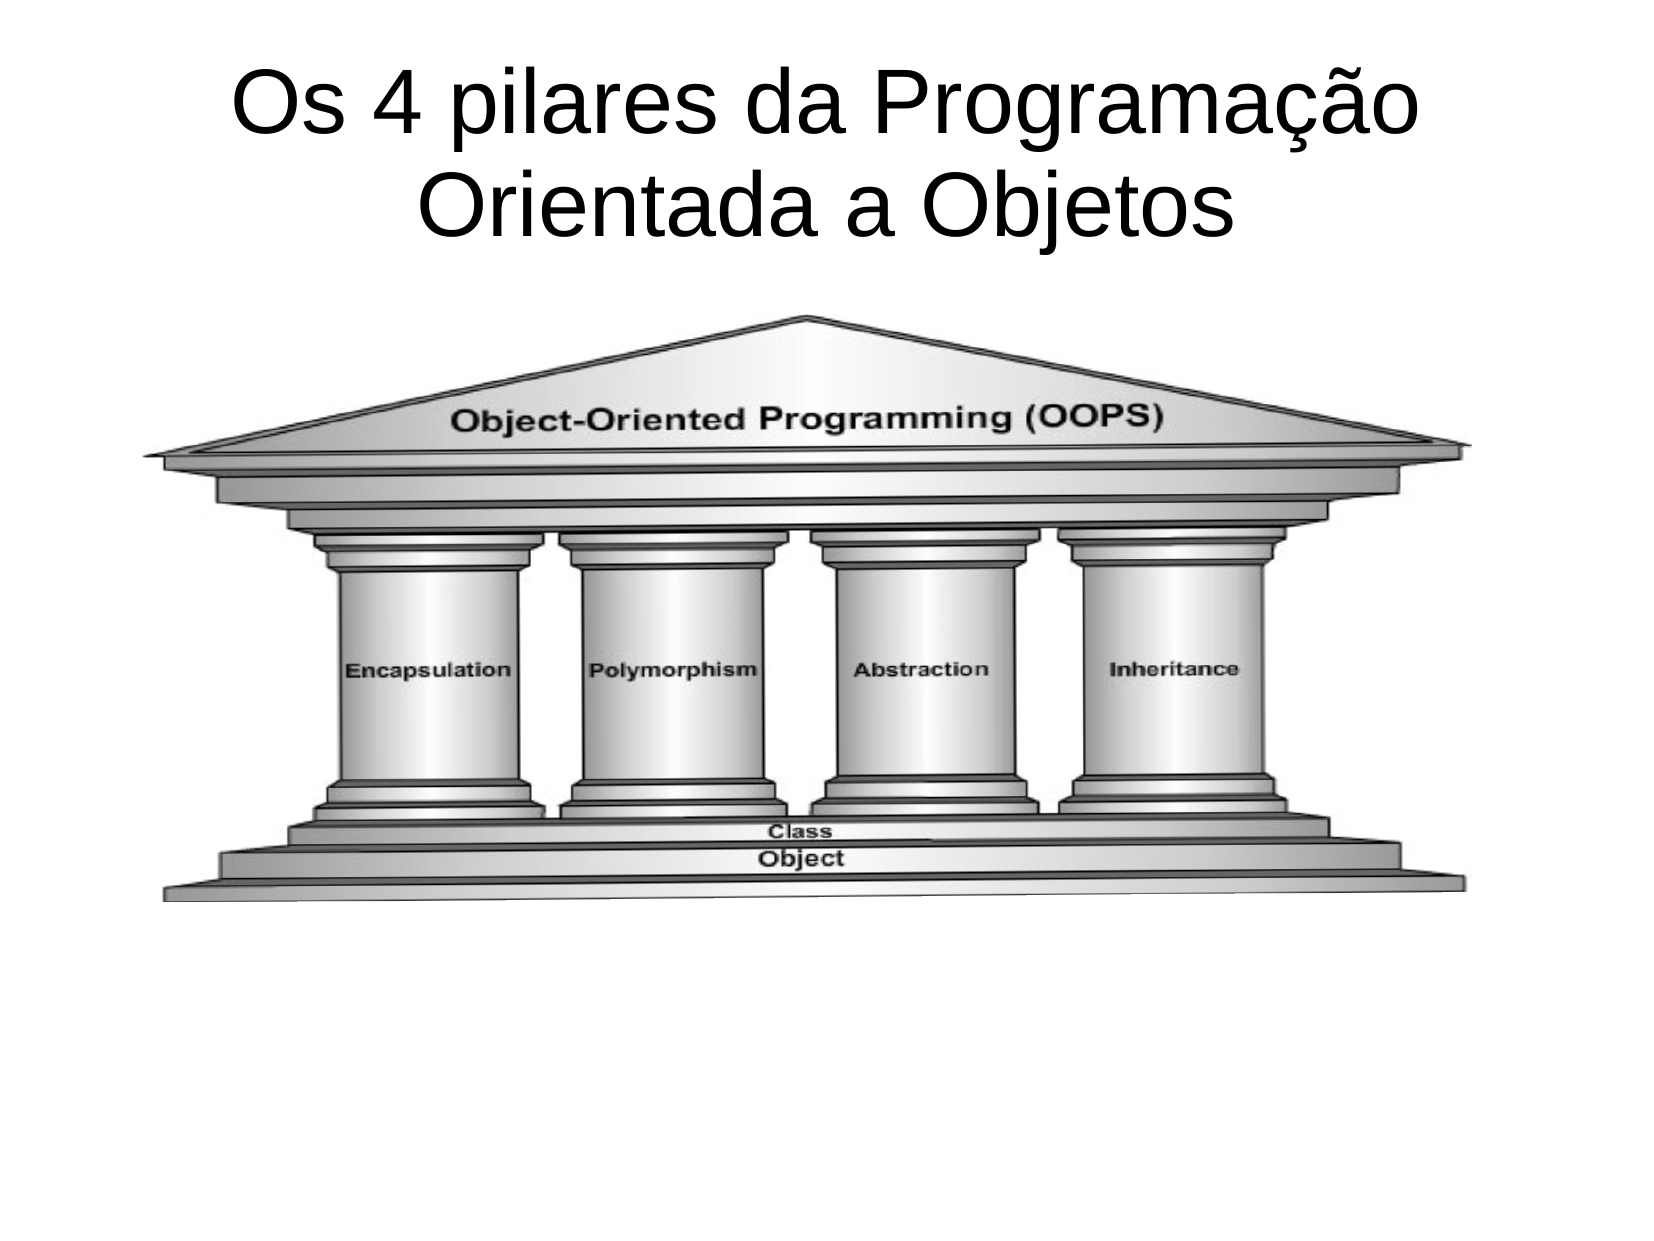

# Os 4 pilares da Programação Orientada a Objetos